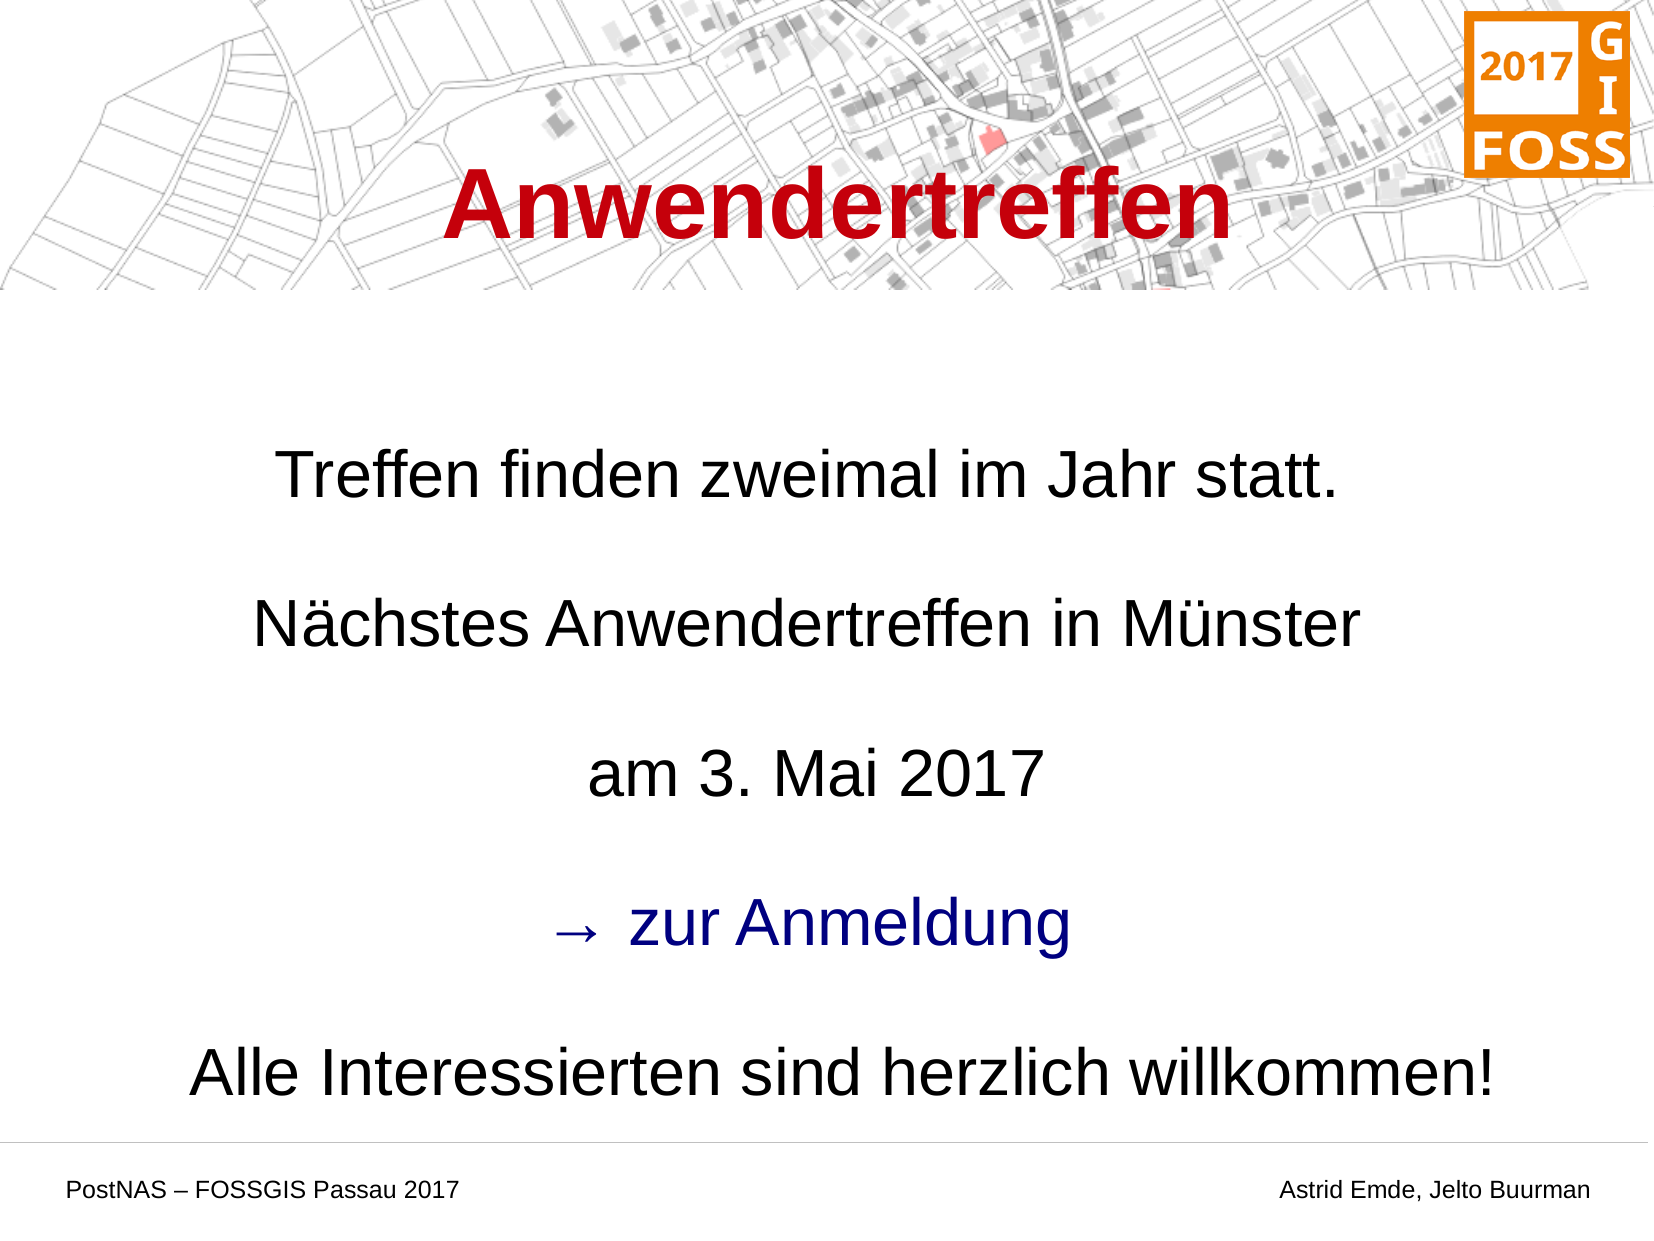

# Anwendertreffen
Treffen finden zweimal im Jahr statt.
Nächstes Anwendertreffen in Münster
 am 3. Mai 2017
→ zur Anmeldung
Alle Interessierten sind herzlich willkommen!